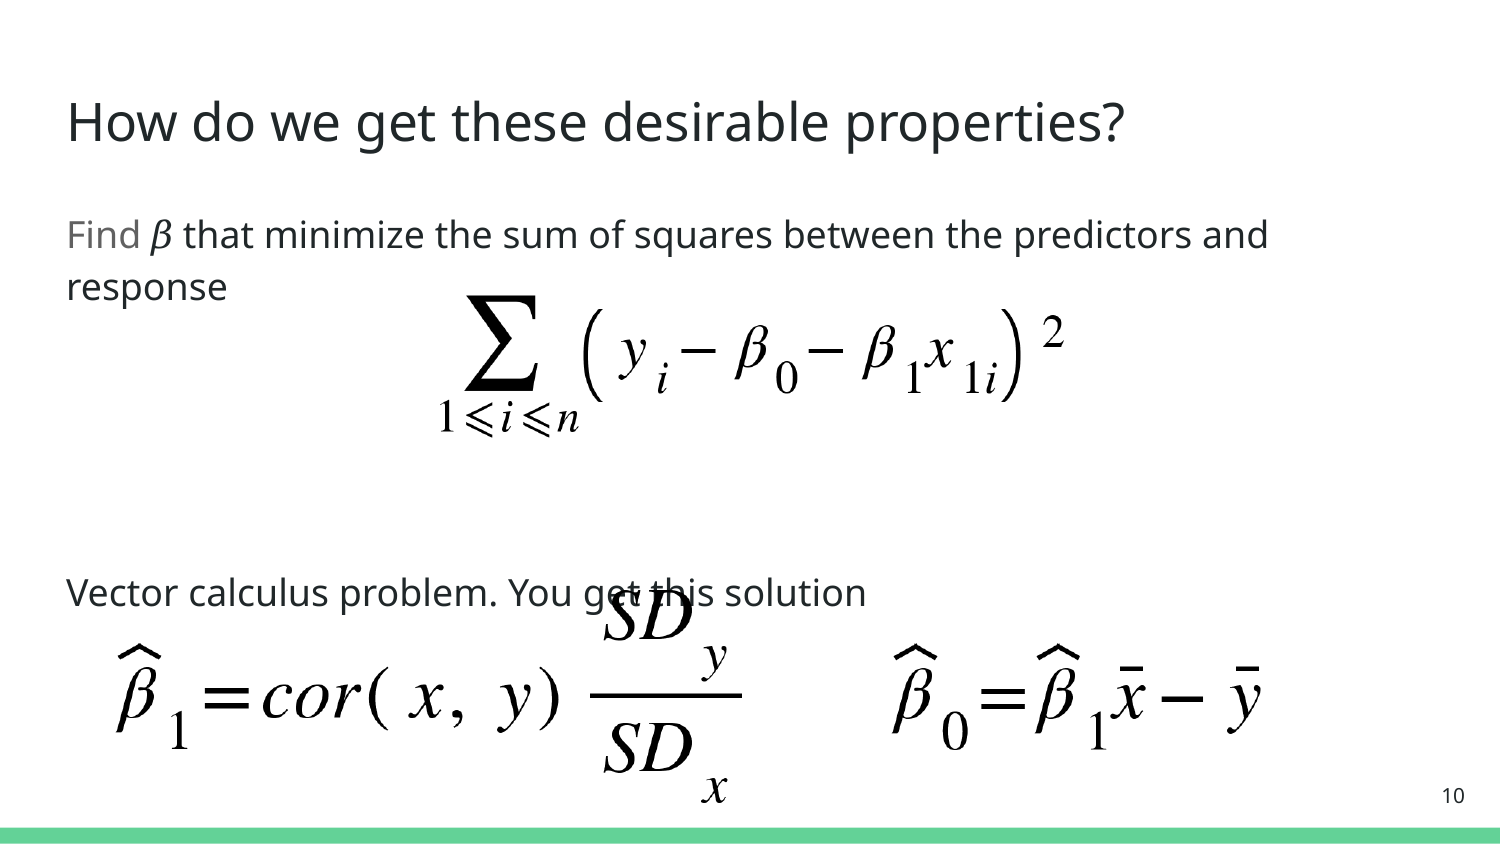

# How do we get these desirable properties?
Find 𝛽 that minimize the sum of squares between the predictors and response
Vector calculus problem. You get this solution